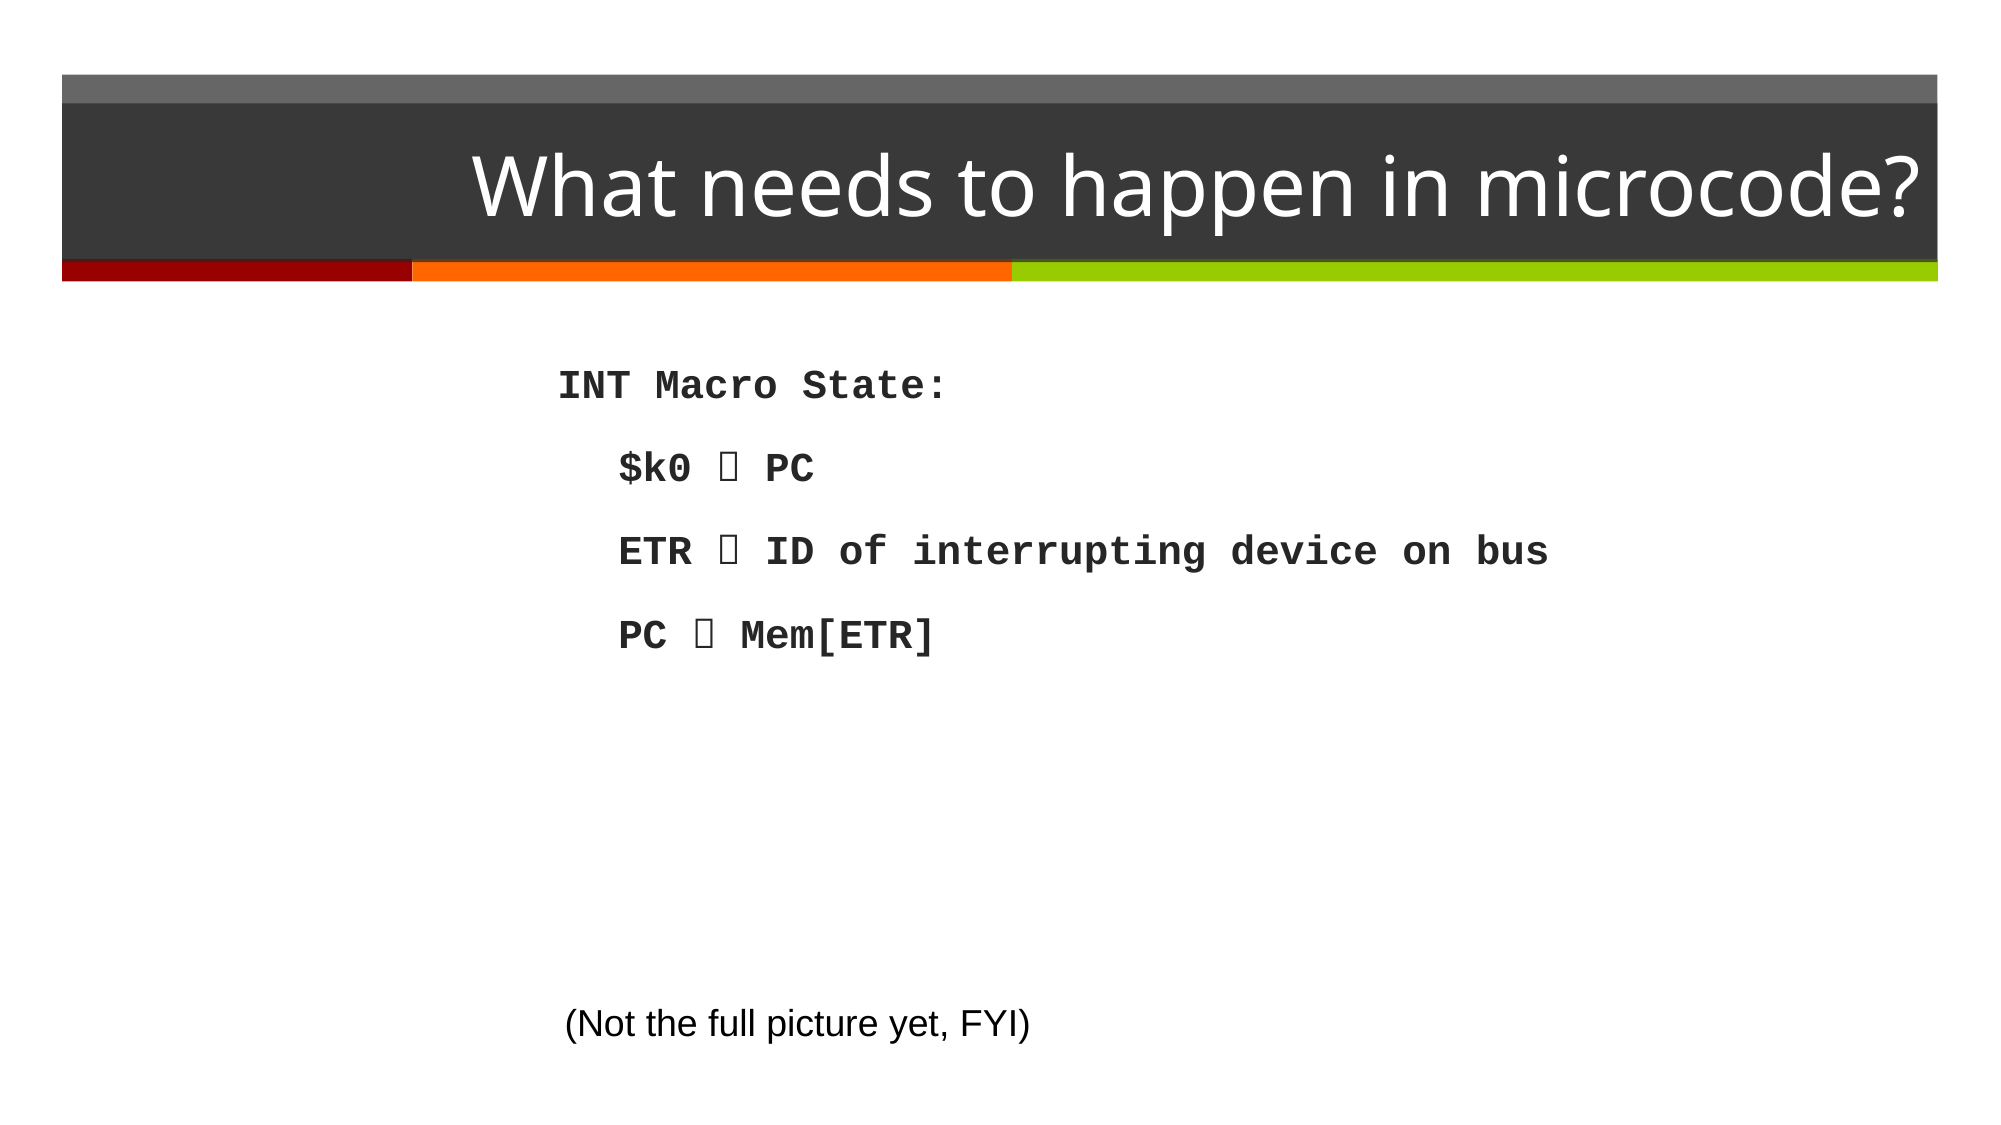

# What needs to happen in microcode?
INT Macro State:
	$k0  PC
	ETR  ID of interrupting device on bus
	PC  Mem[ETR]
(Not the full picture yet, FYI)